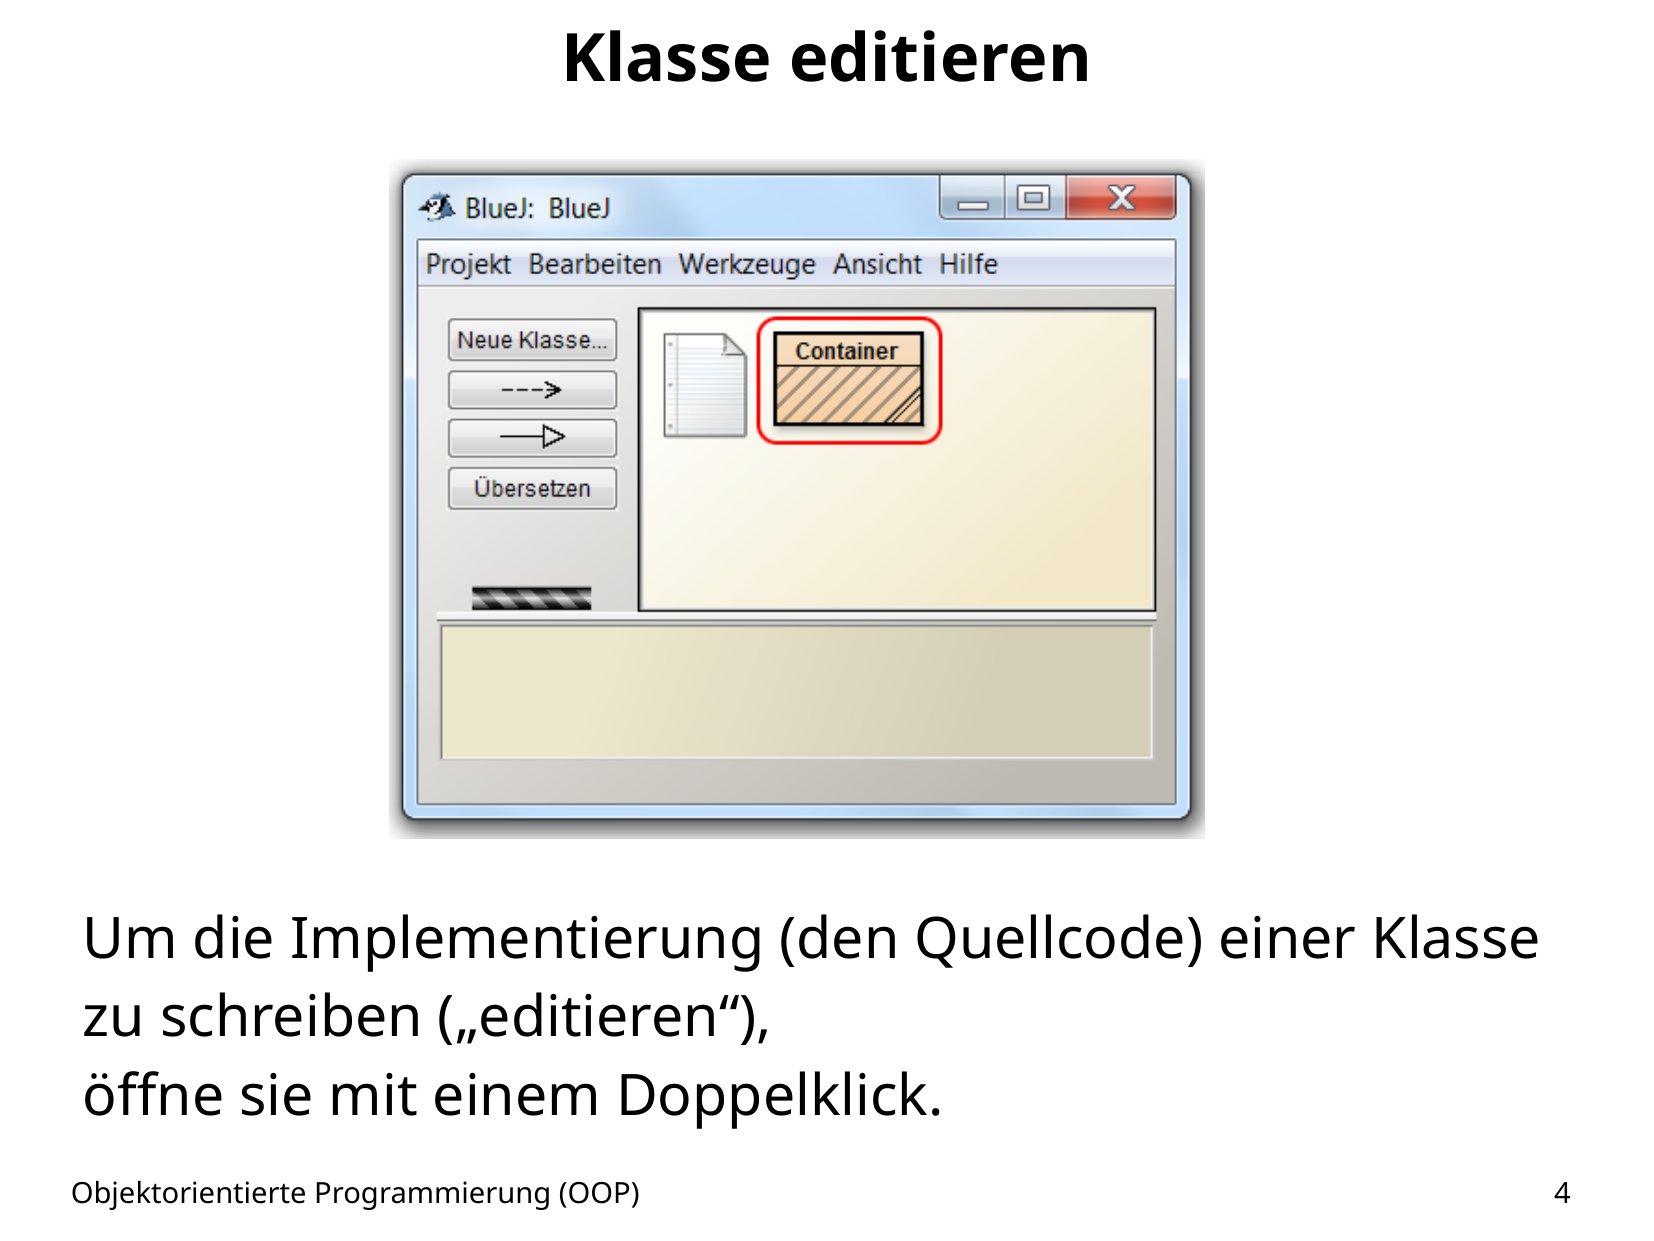

# Klasse editieren
Um die Implementierung (den Quellcode) einer Klasse zu schreiben („editieren“),
öffne sie mit einem Doppelklick.
Objektorientierte Programmierung (OOP)
4